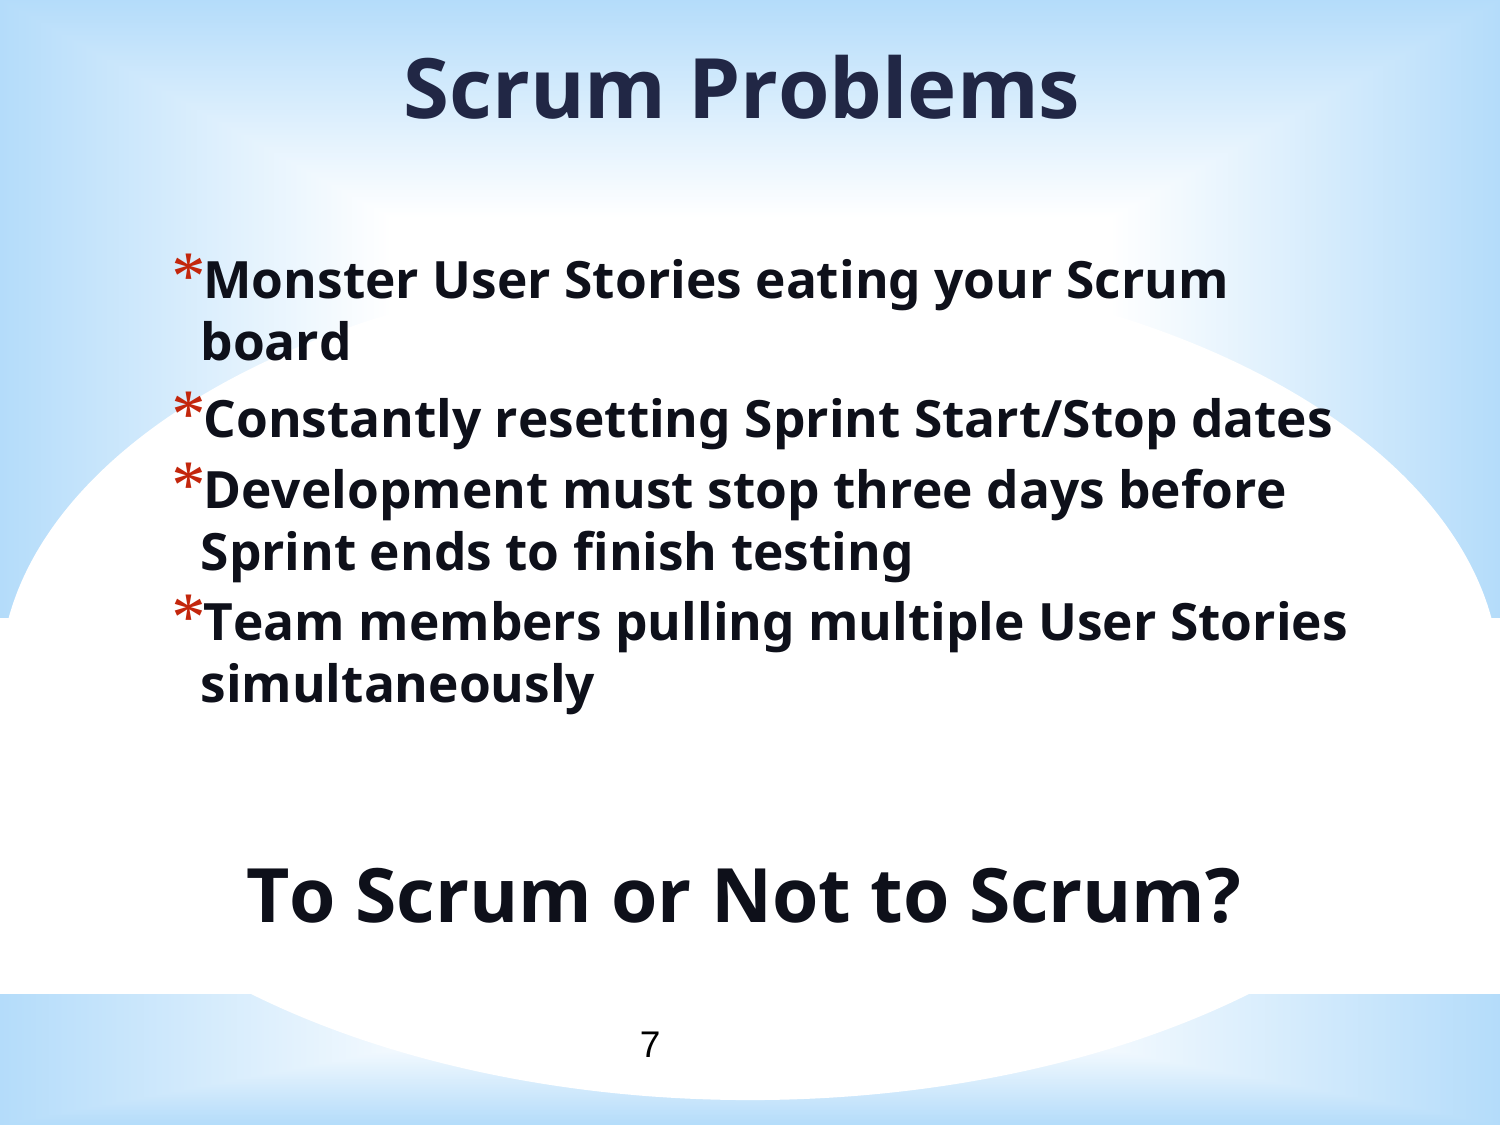

Scrum Problems
Monster User Stories eating your Scrum board
Constantly resetting Sprint Start/Stop dates
Development must stop three days before Sprint ends to finish testing
Team members pulling multiple User Stories simultaneously
# To Scrum or Not to Scrum?